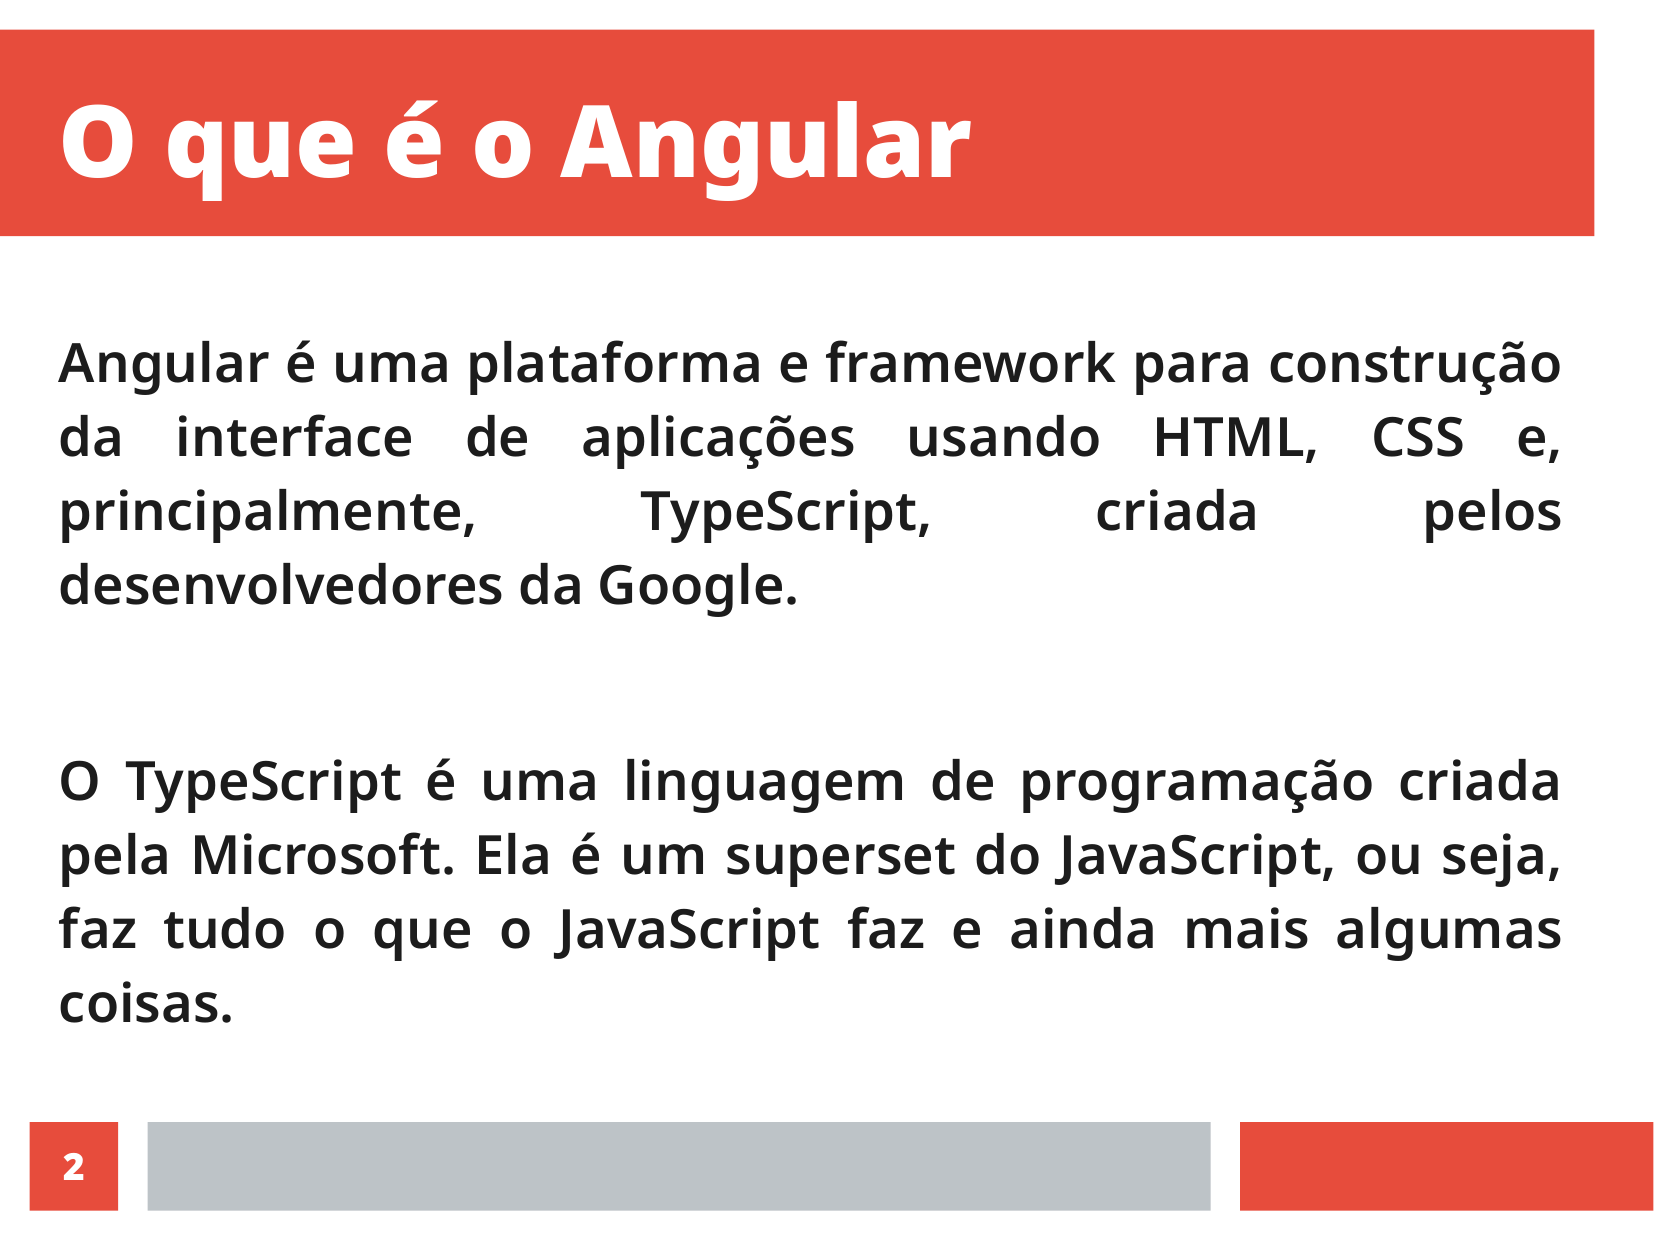

# O que é o Angular
Angular é uma plataforma e framework para construção da interface de aplicações usando HTML, CSS e, principalmente, TypeScript, criada pelos desenvolvedores da Google.
O TypeScript é uma linguagem de programação criada pela Microsoft. Ela é um superset do JavaScript, ou seja, faz tudo o que o JavaScript faz e ainda mais algumas coisas.
2